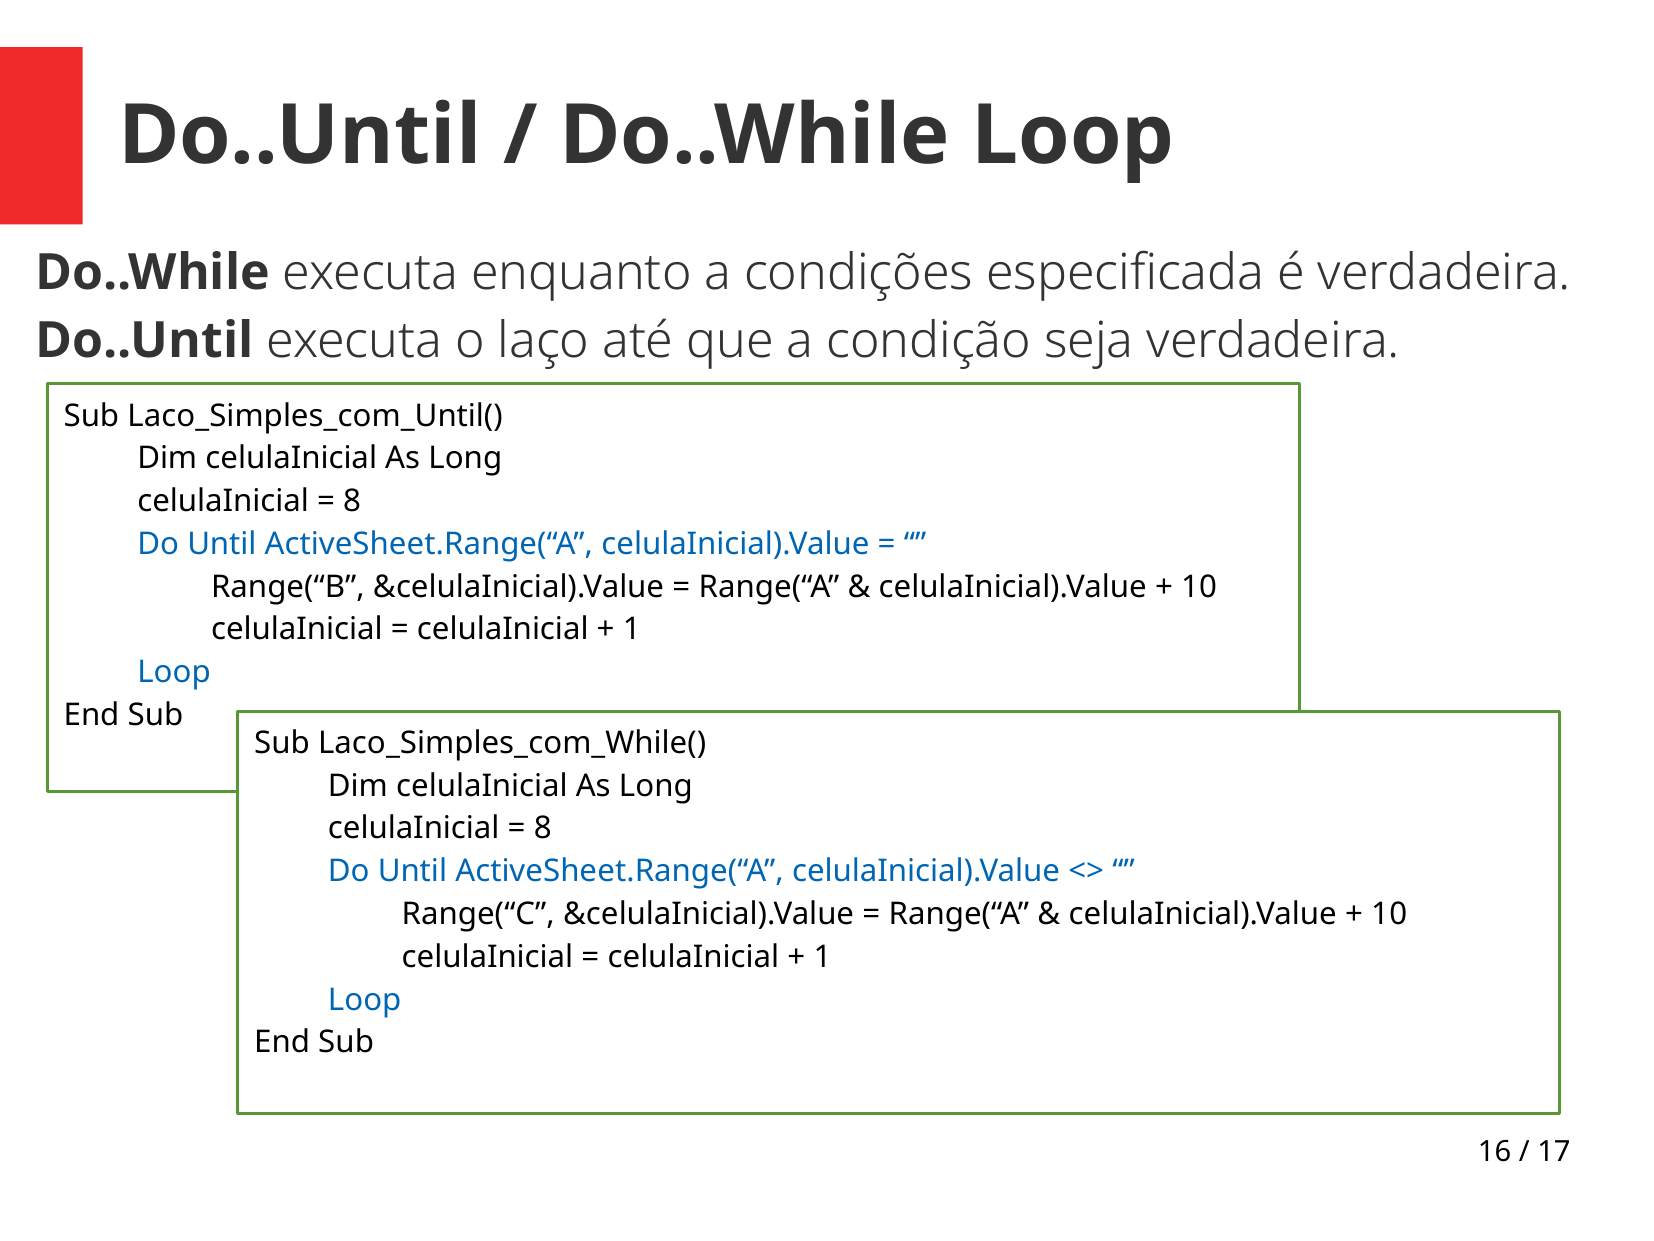

# Do..Until / Do..While Loop
Do..While executa enquanto a condições especificada é verdadeira.
Do..Until executa o laço até que a condição seja verdadeira.
Sub Laco_Simples_com_Until()
	Dim celulaInicial As Long
	celulaInicial = 8
	Do Until ActiveSheet.Range(“A”, celulaInicial).Value = “”
		Range(“B”, &celulaInicial).Value = Range(“A” & celulaInicial).Value + 10
		celulaInicial = celulaInicial + 1
	Loop
End Sub
Sub Laco_Simples_com_While()
	Dim celulaInicial As Long
	celulaInicial = 8
	Do Until ActiveSheet.Range(“A”, celulaInicial).Value <> “”
		Range(“C”, &celulaInicial).Value = Range(“A” & celulaInicial).Value + 10
		celulaInicial = celulaInicial + 1
	Loop
End Sub
16